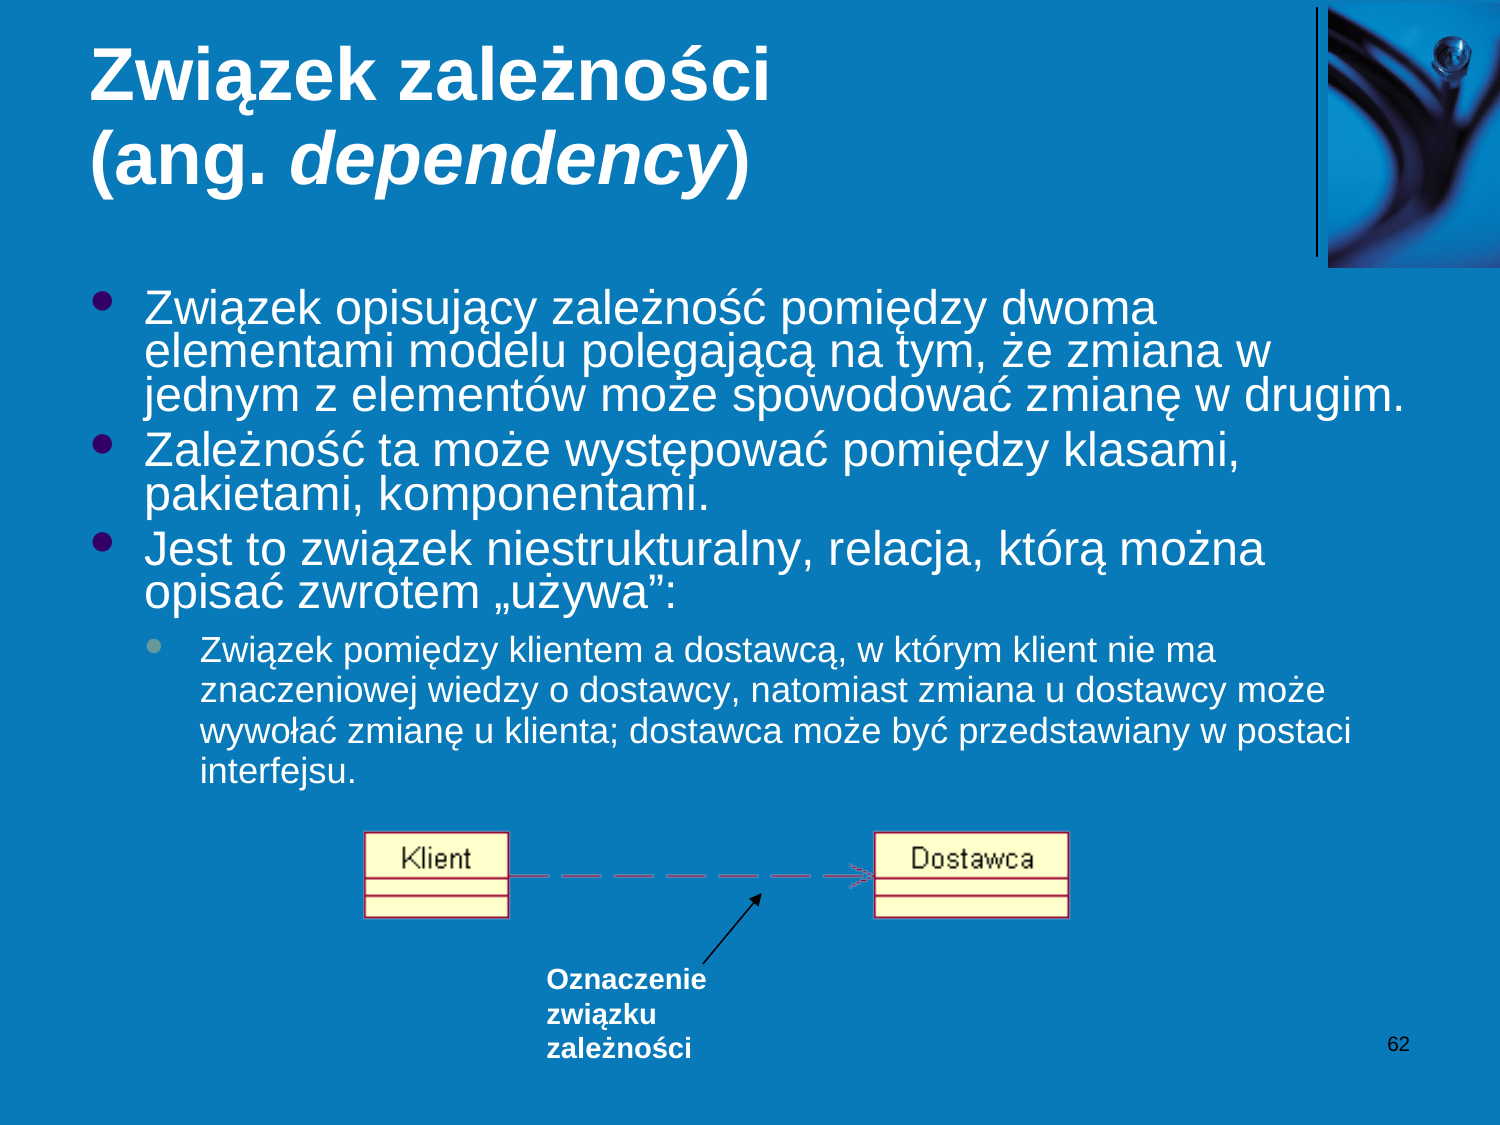

# Związek zależności (ang. dependency)
Związek opisujący zależność pomiędzy dwoma elementami modelu polegającą na tym, że zmiana w jednym z elementów może spowodować zmianę w drugim.
Zależność ta może występować pomiędzy klasami, pakietami, komponentami.
Jest to związek niestrukturalny, relacja, którą można opisać zwrotem „używa”:
Związek pomiędzy klientem a dostawcą, w którym klient nie ma znaczeniowej wiedzy o dostawcy, natomiast zmiana u dostawcy może wywołać zmianę u klienta; dostawca może być przedstawiany w postaci interfejsu.
Oznaczenie związku zależności
62